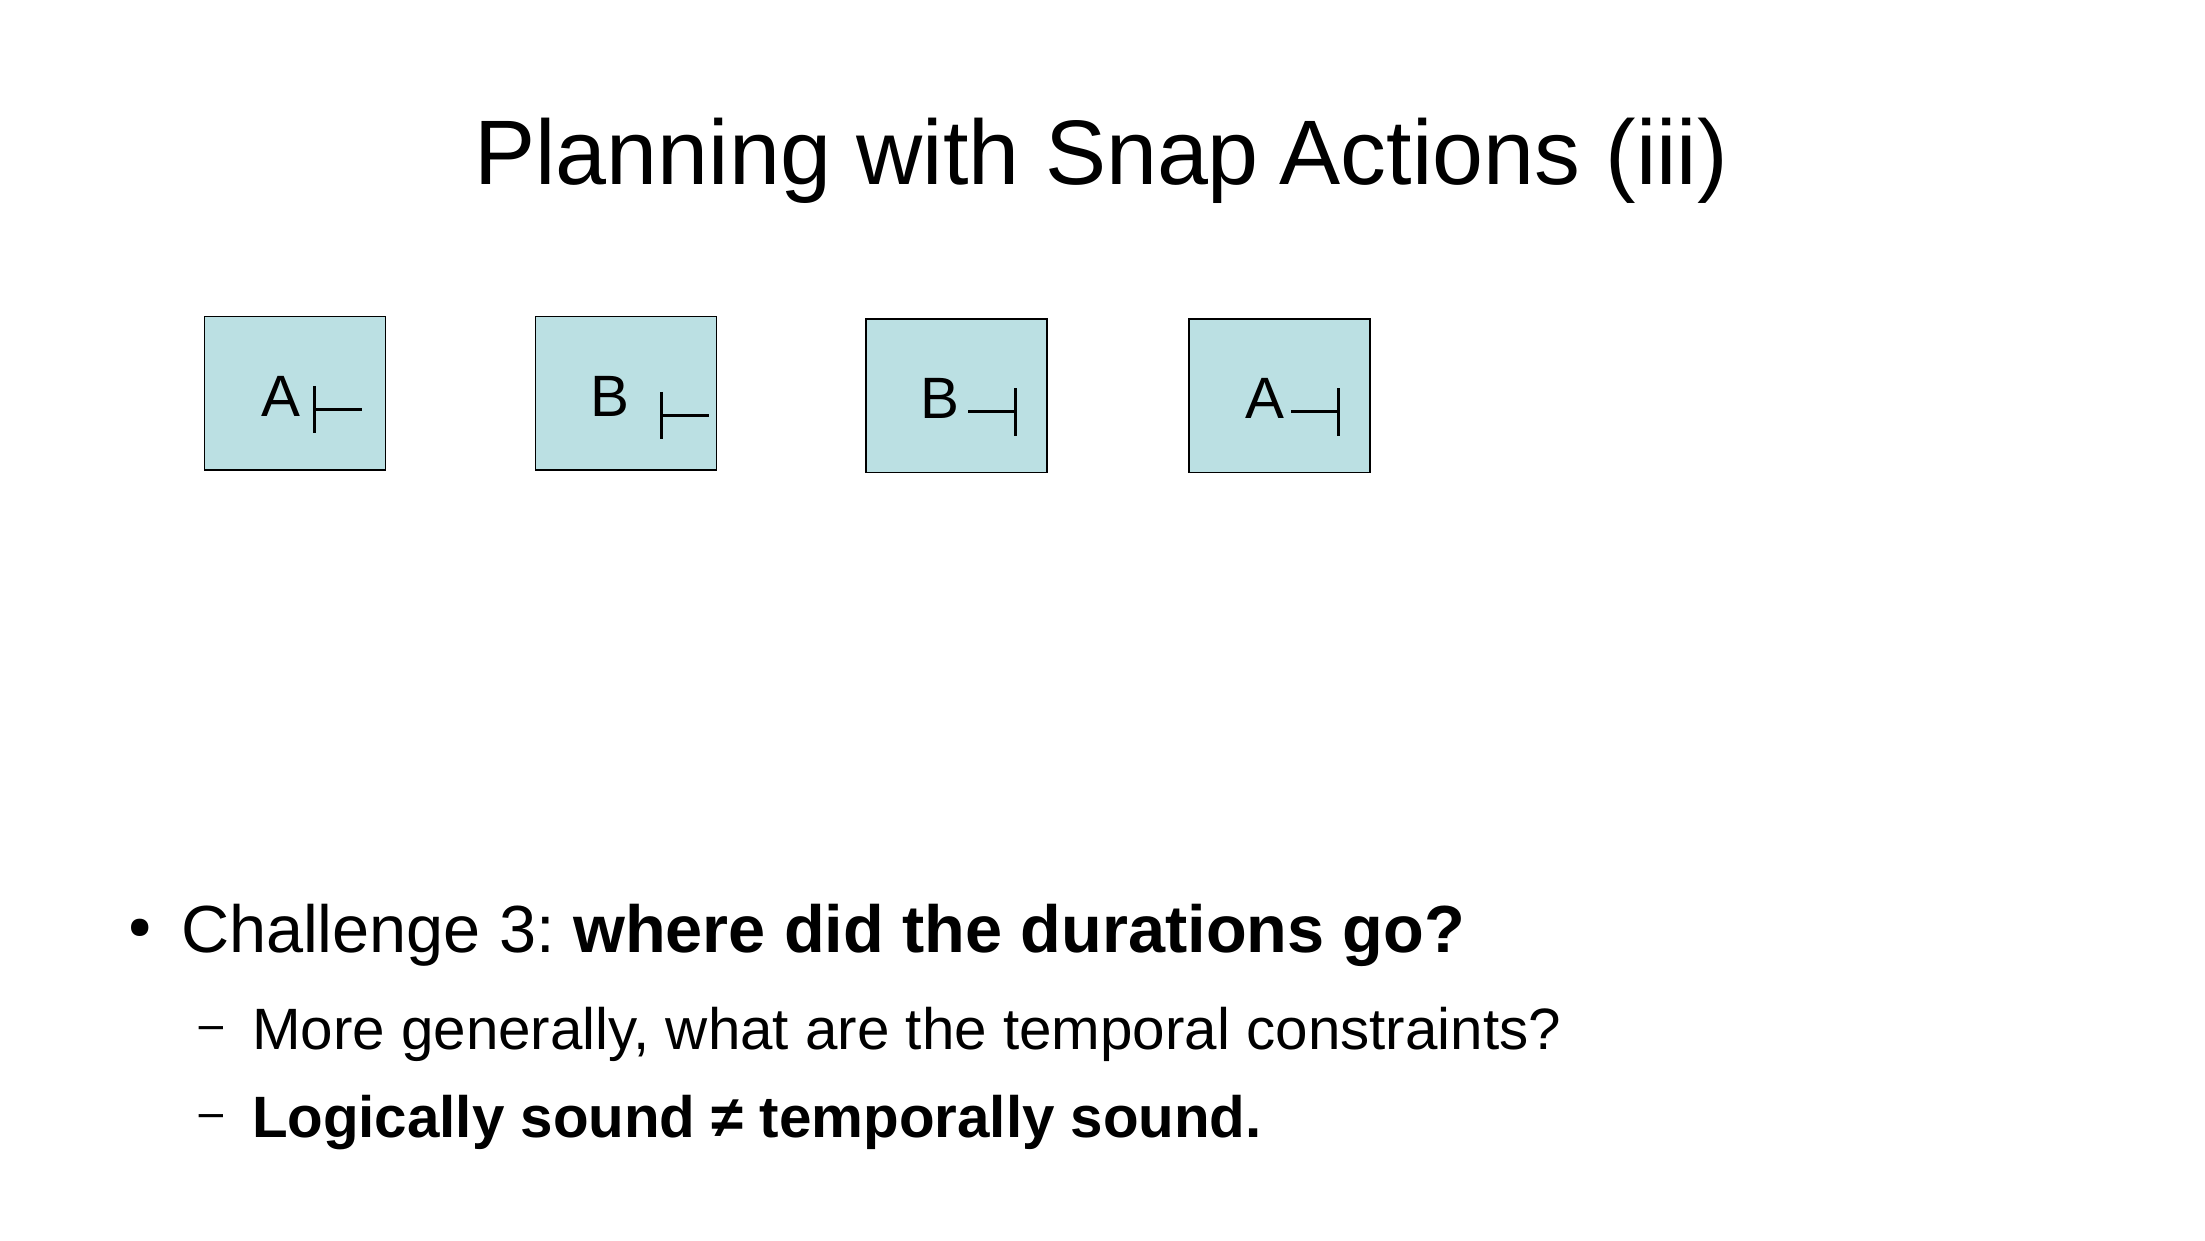

# Planning with Snap Actions (iii)
A
A
B
B
A
Challenge 3: where did the durations go?
More generally, what are the temporal constraints?
Logically sound ≠ temporally sound.